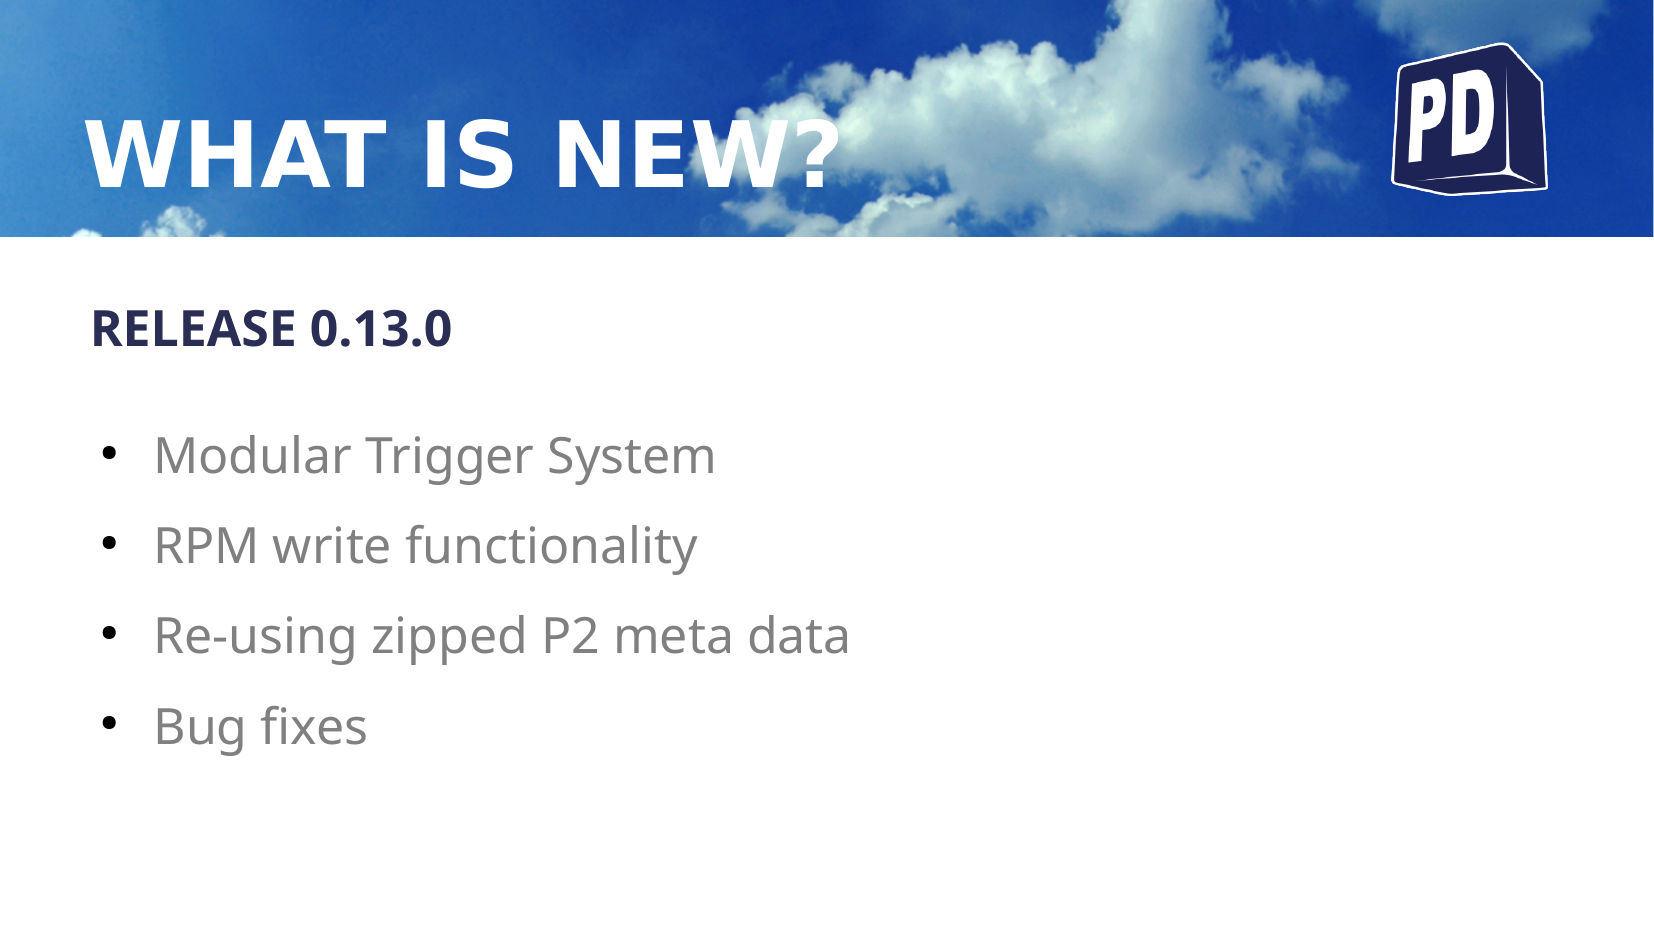

# WHAT IS NEW?
RELEASE 0.13.0
Modular Trigger System
RPM write functionality
Re-using zipped P2 meta data
Bug fixes